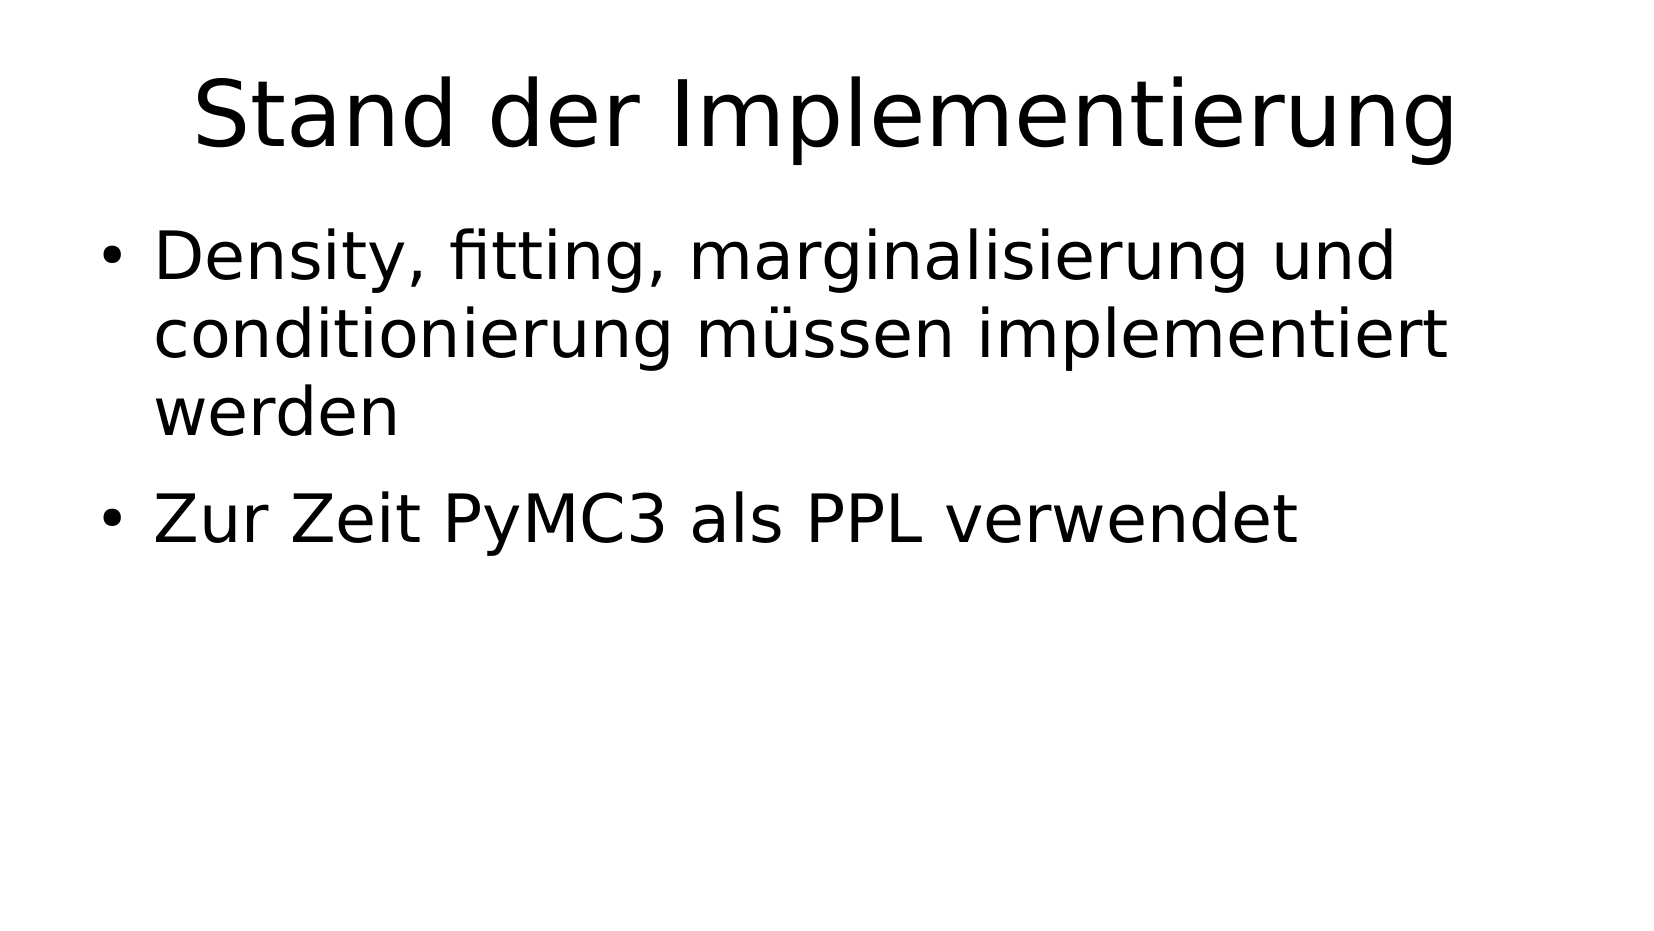

# Stand der Implementierung
Density, fitting, marginalisierung und conditionierung müssen implementiert werden
Zur Zeit PyMC3 als PPL verwendet